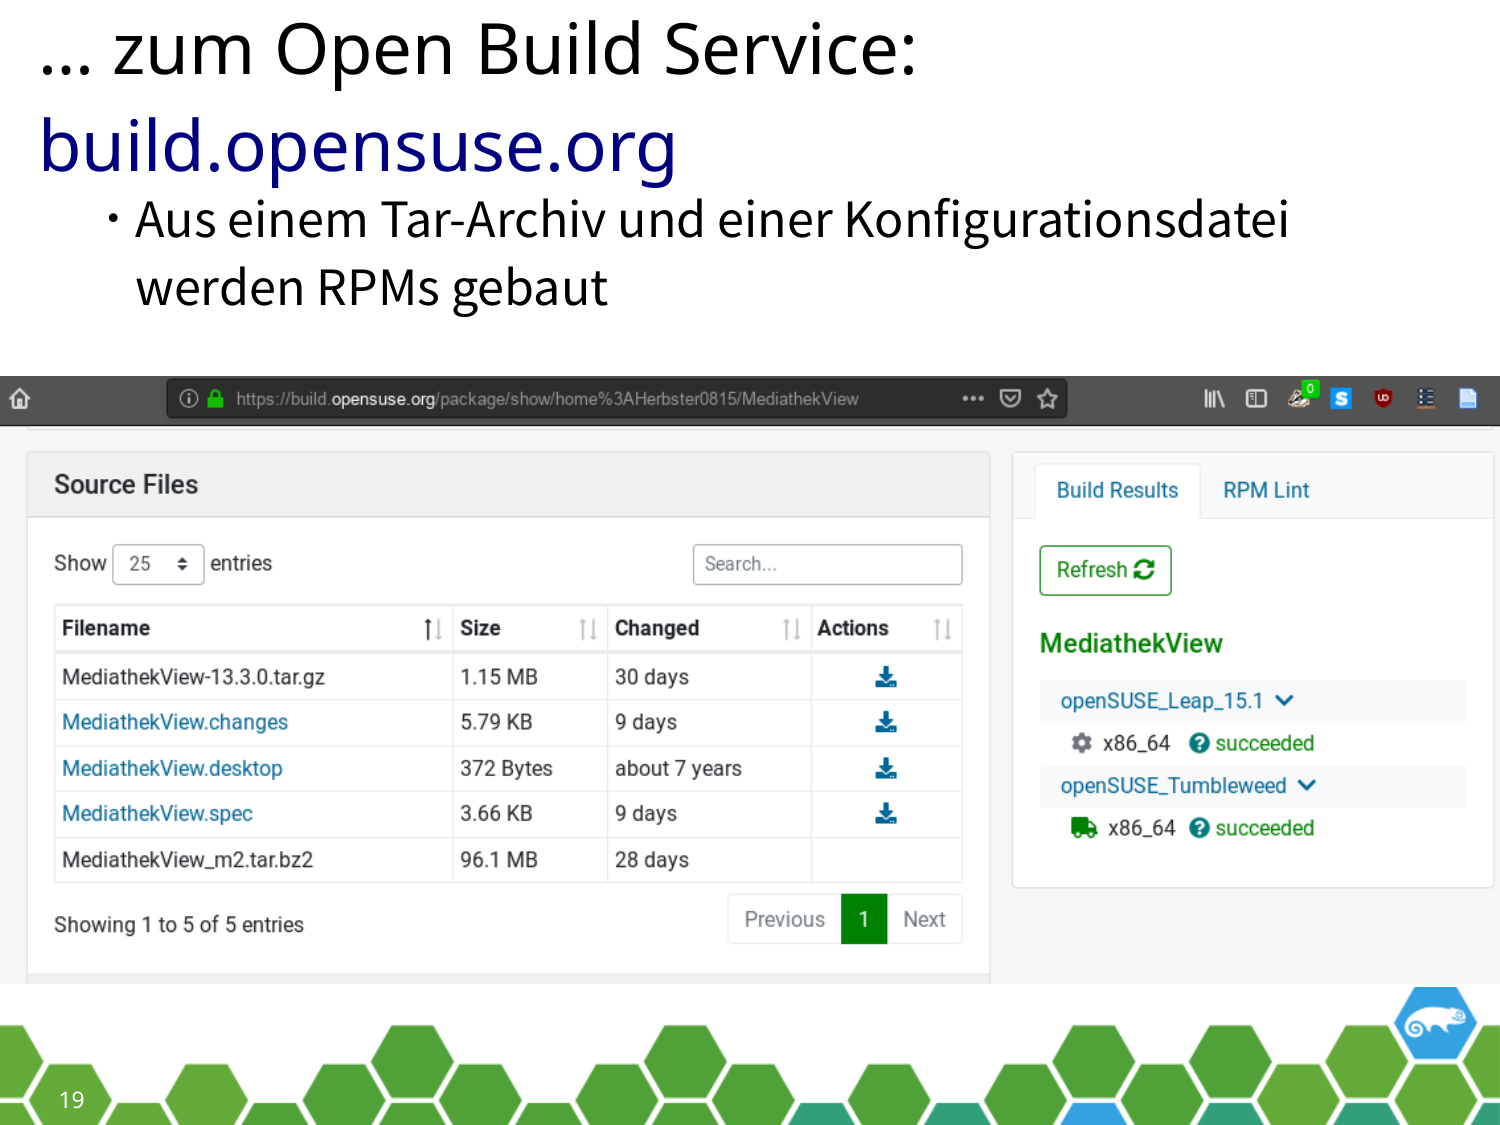

# … zum Open Build Service: build.opensuse.org
Aus einem Tar-Archiv und einer Konfigurationsdatei werden RPMs gebaut